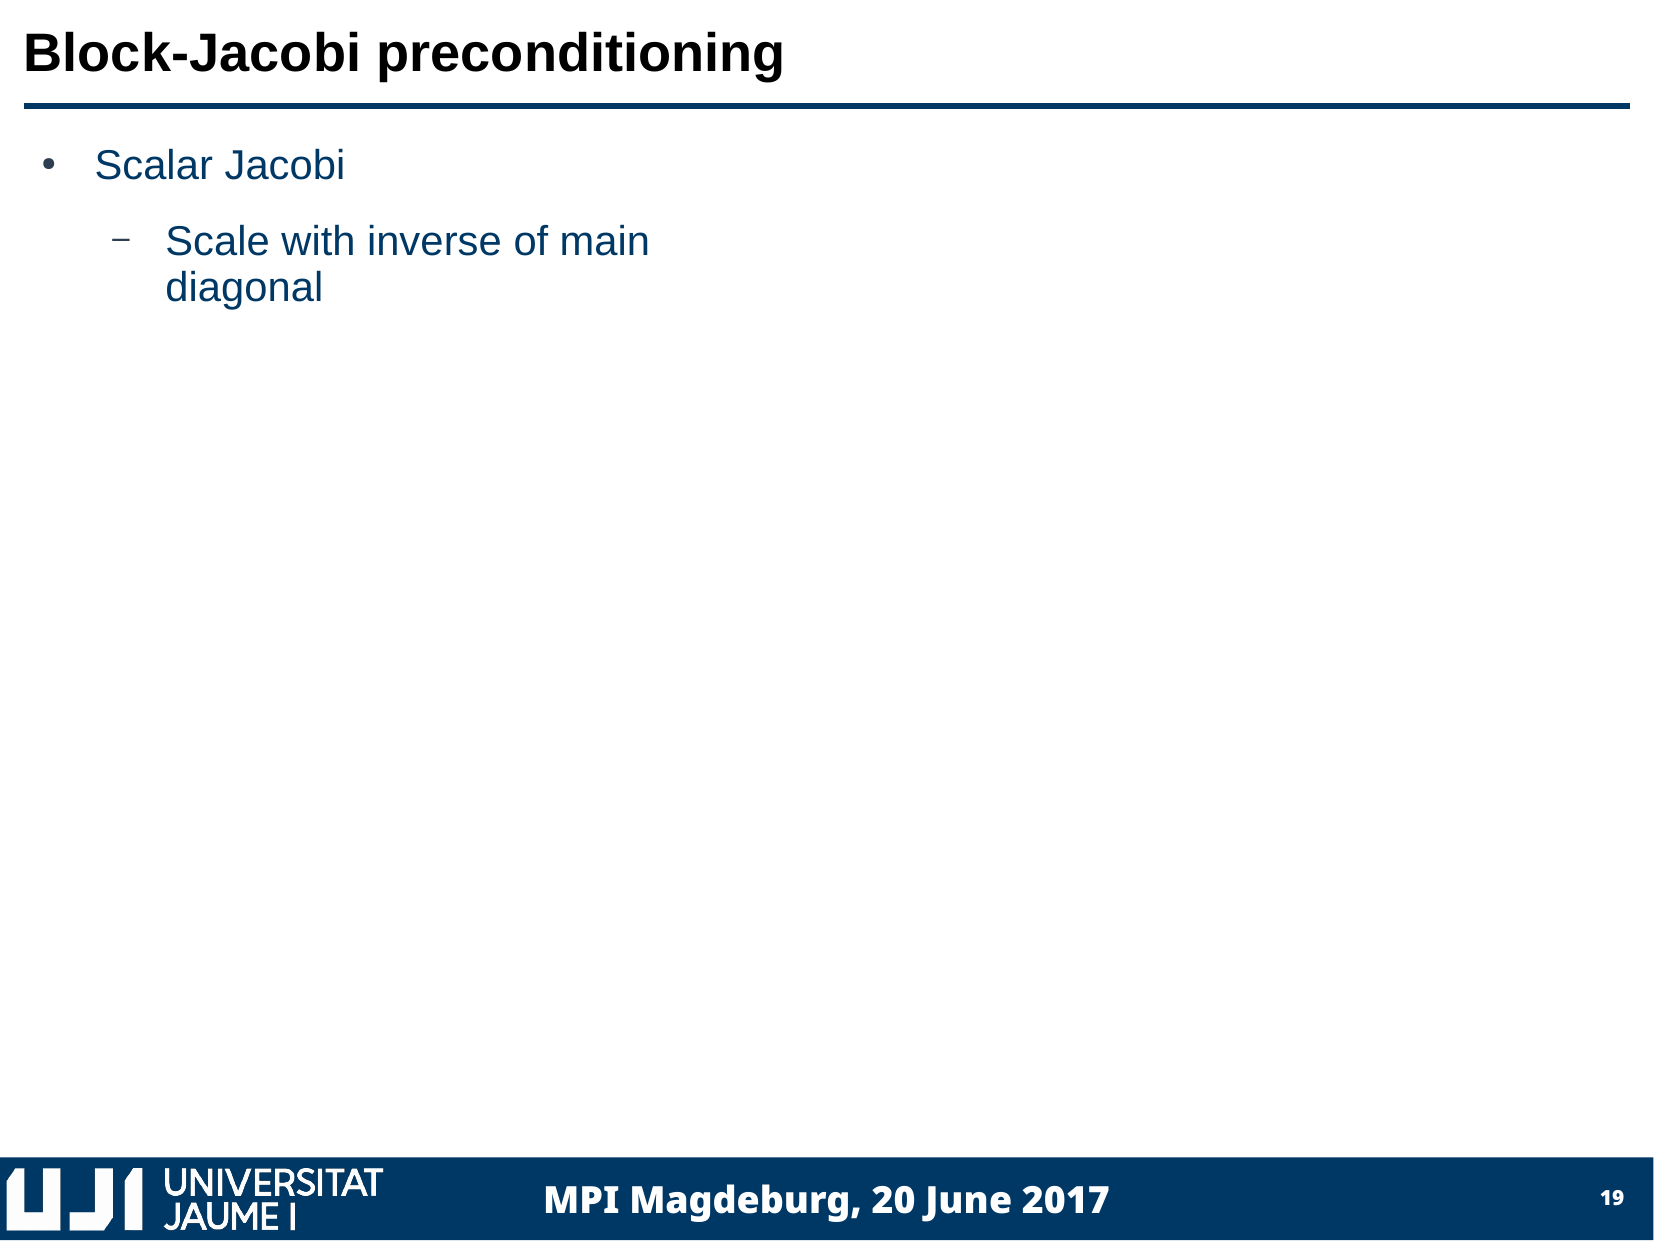

# Block-Jacobi preconditioning
Scalar Jacobi
Scale with inverse of main diagonal
MPI Magdeburg, 20 June 2017
19